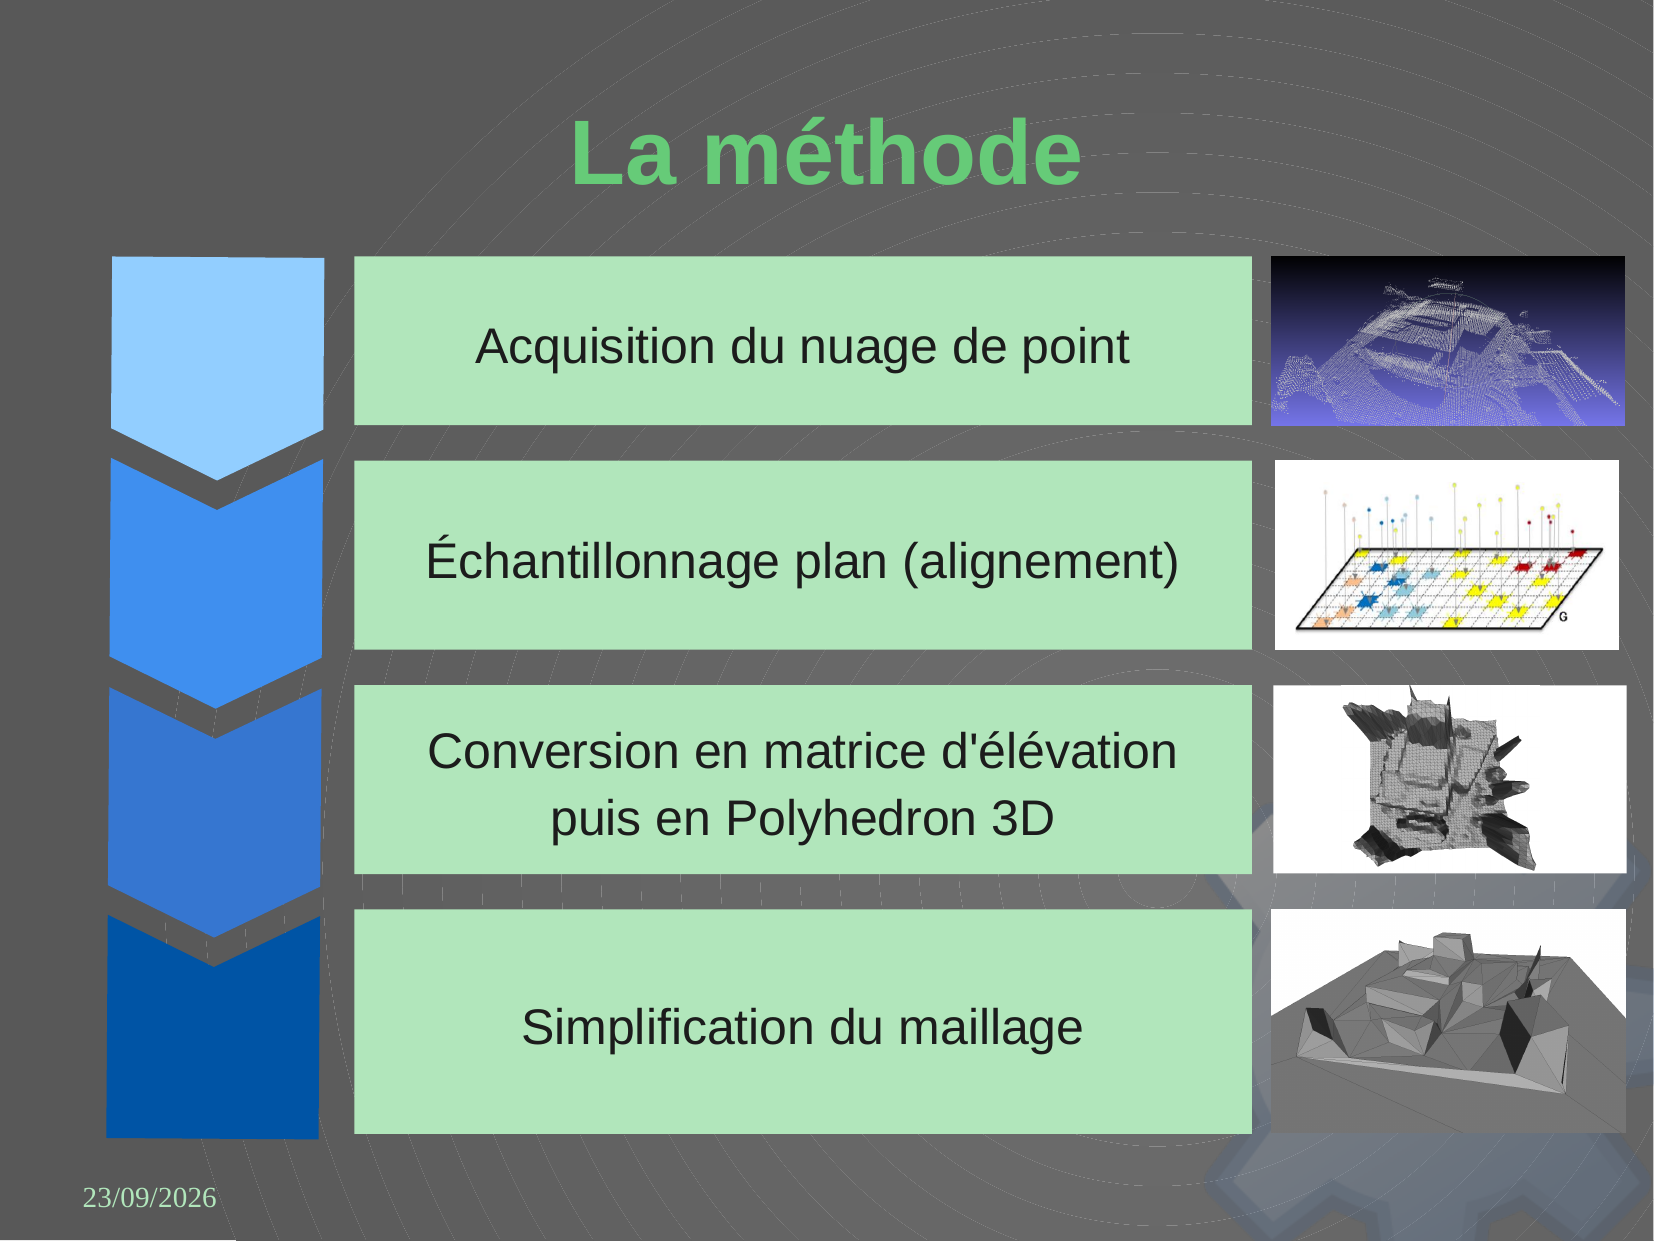

# La méthode
Acquisition du nuage de point
Échantillonnage plan (alignement)
Conversion en matrice d'élévation
puis en Polyhedron 3D
Simplification du maillage